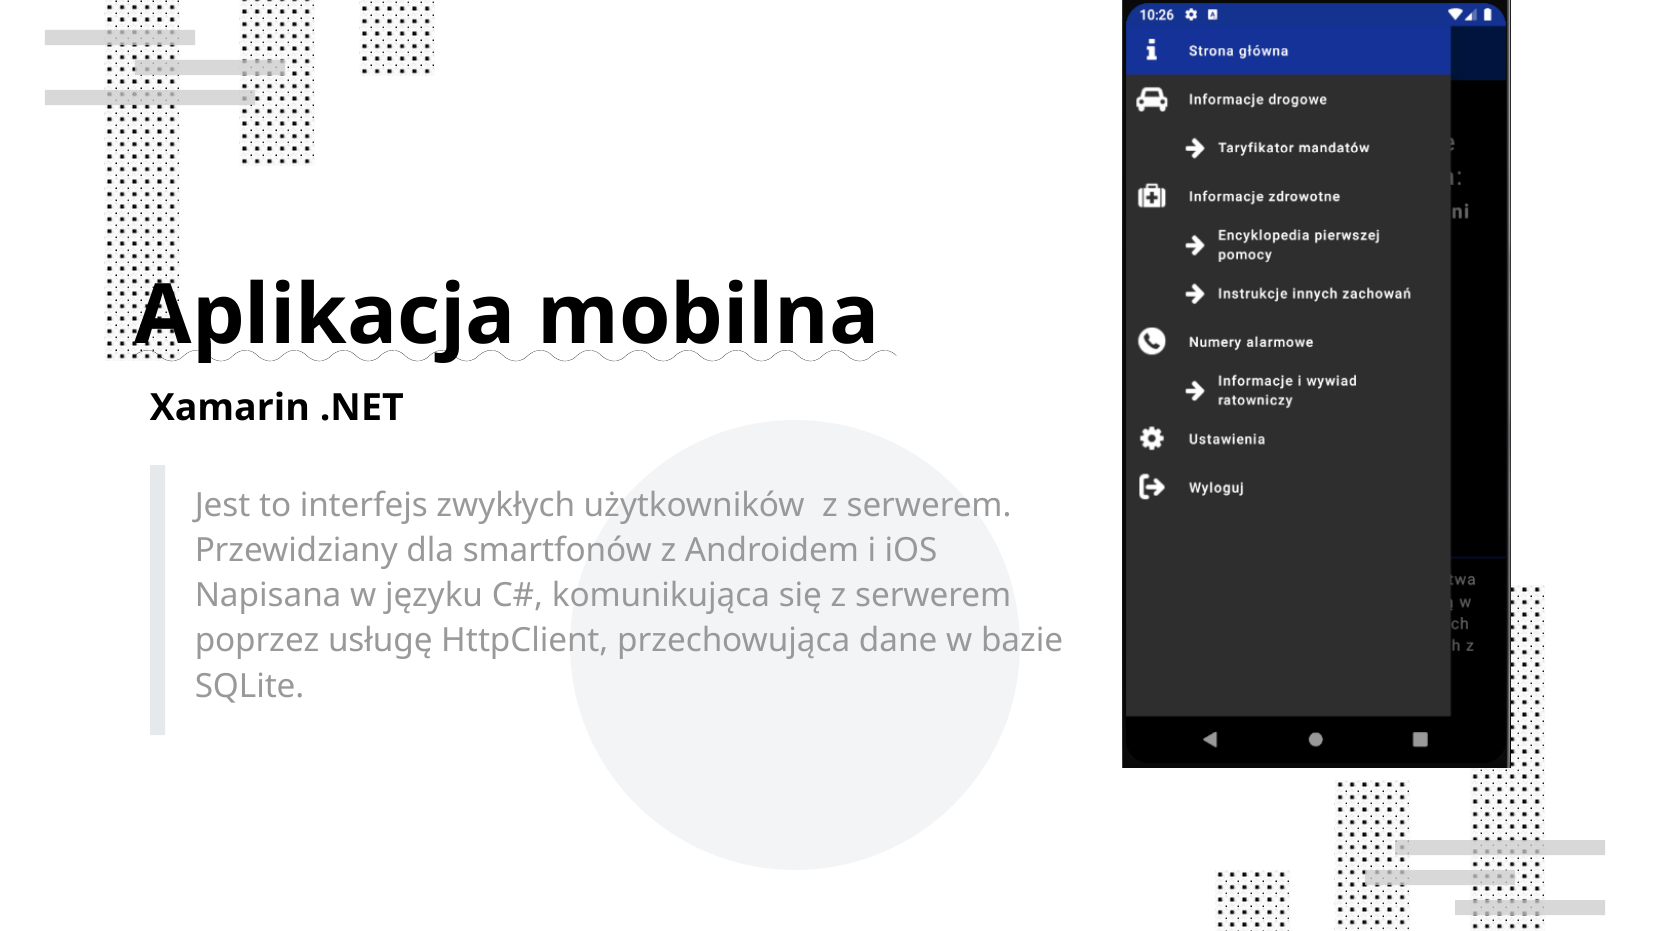

Aplikacja mobilna
Xamarin .NET
Jest to interfejs zwykłych użytkowników z serwerem.
Przewidziany dla smartfonów z Androidem i iOS
Napisana w języku C#, komunikująca się z serwerem poprzez usługę HttpClient, przechowująca dane w bazie SQLite.